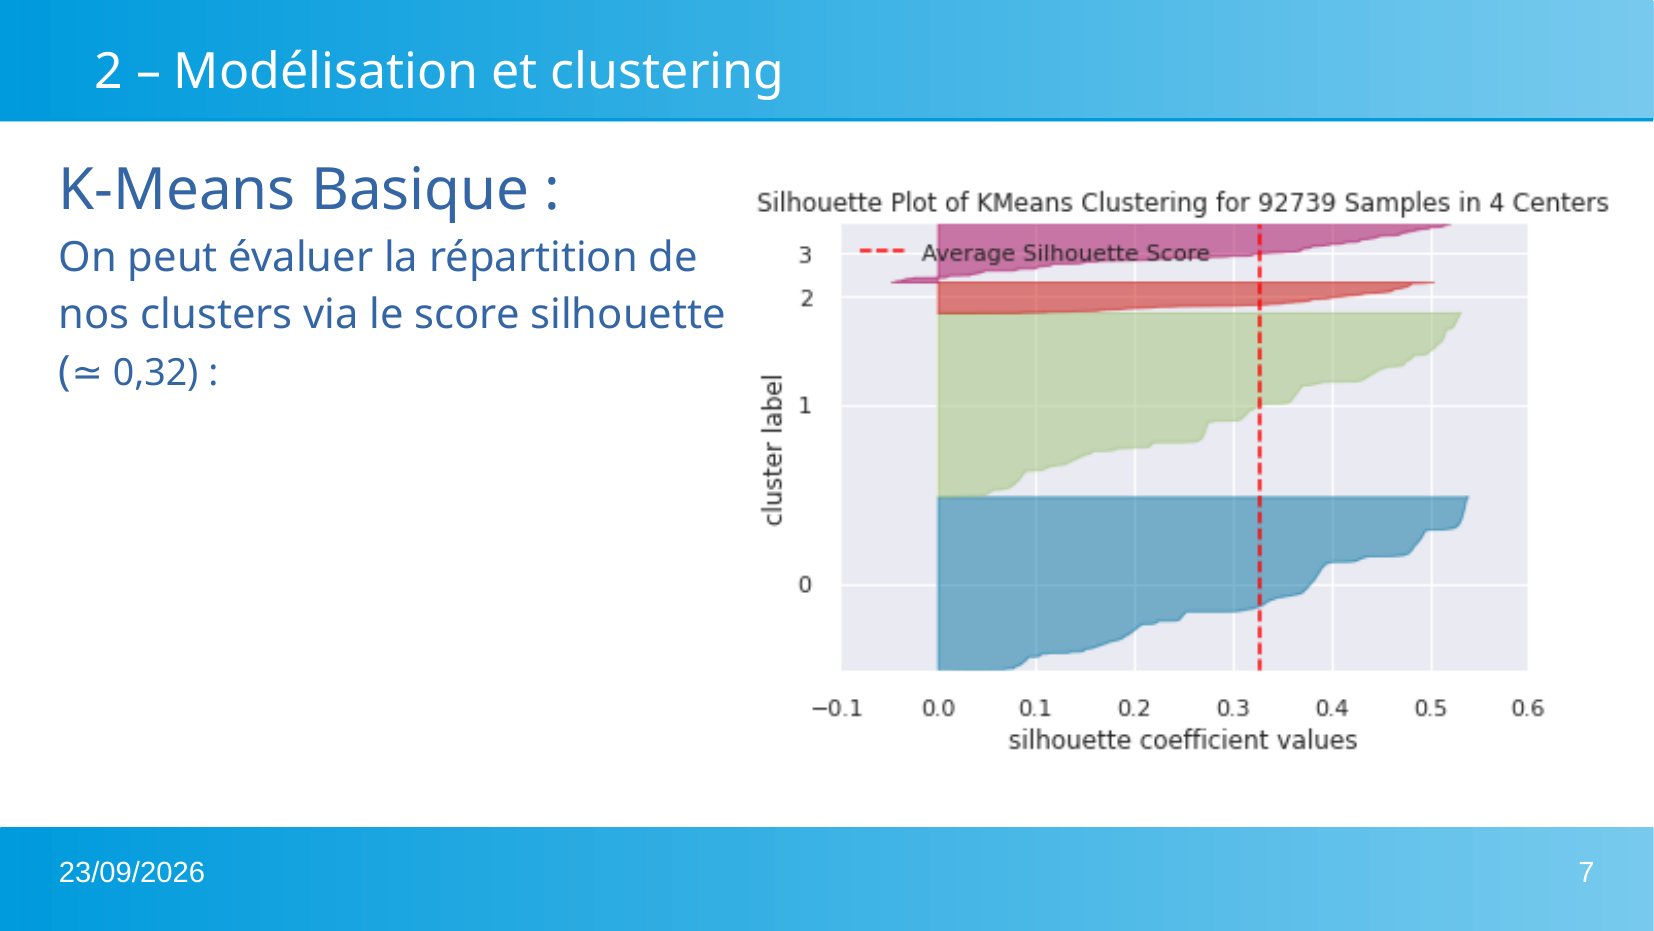

# 2 – Modélisation et clustering
K-Means Basique :
On peut évaluer la répartition de
nos clusters via le score silhouette
(≃ 0,32) :
7